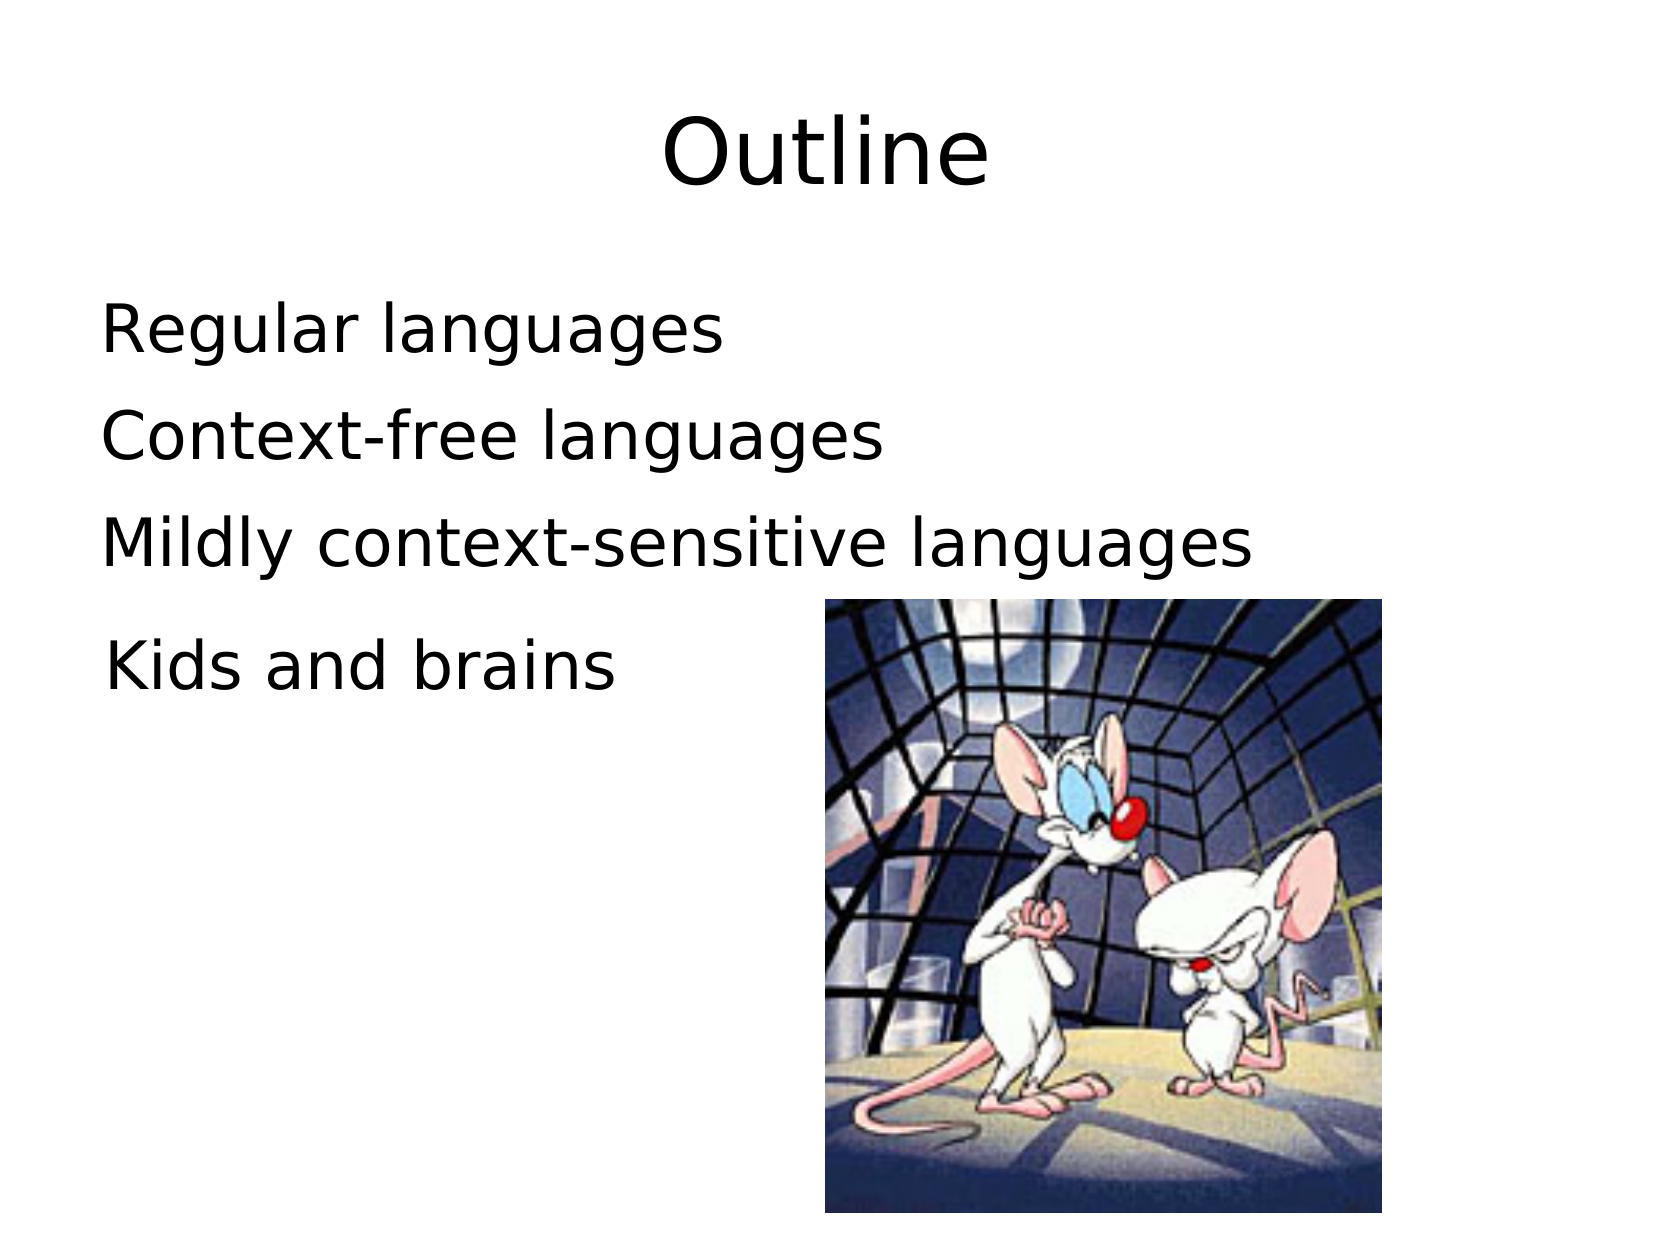

# Outline
Regular languages
Context-free languages
Mildly context-sensitive languages
Kids and brains